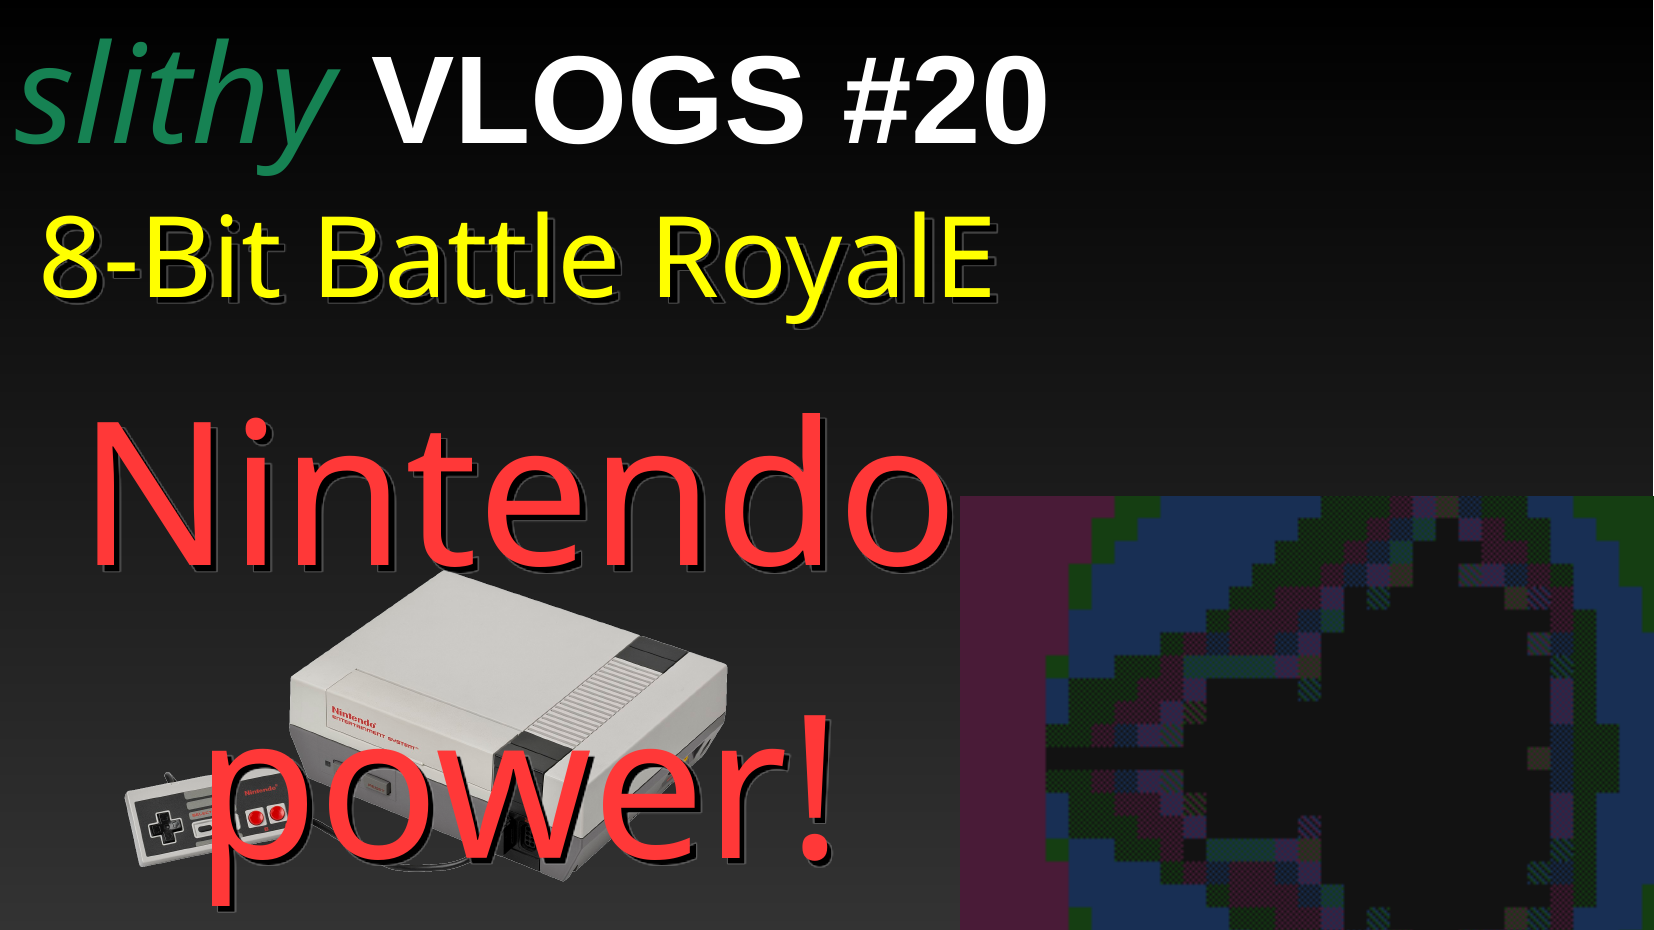

# slithy VLOGS #20
8-Bit Battle RoyalE
Nintendo
power!